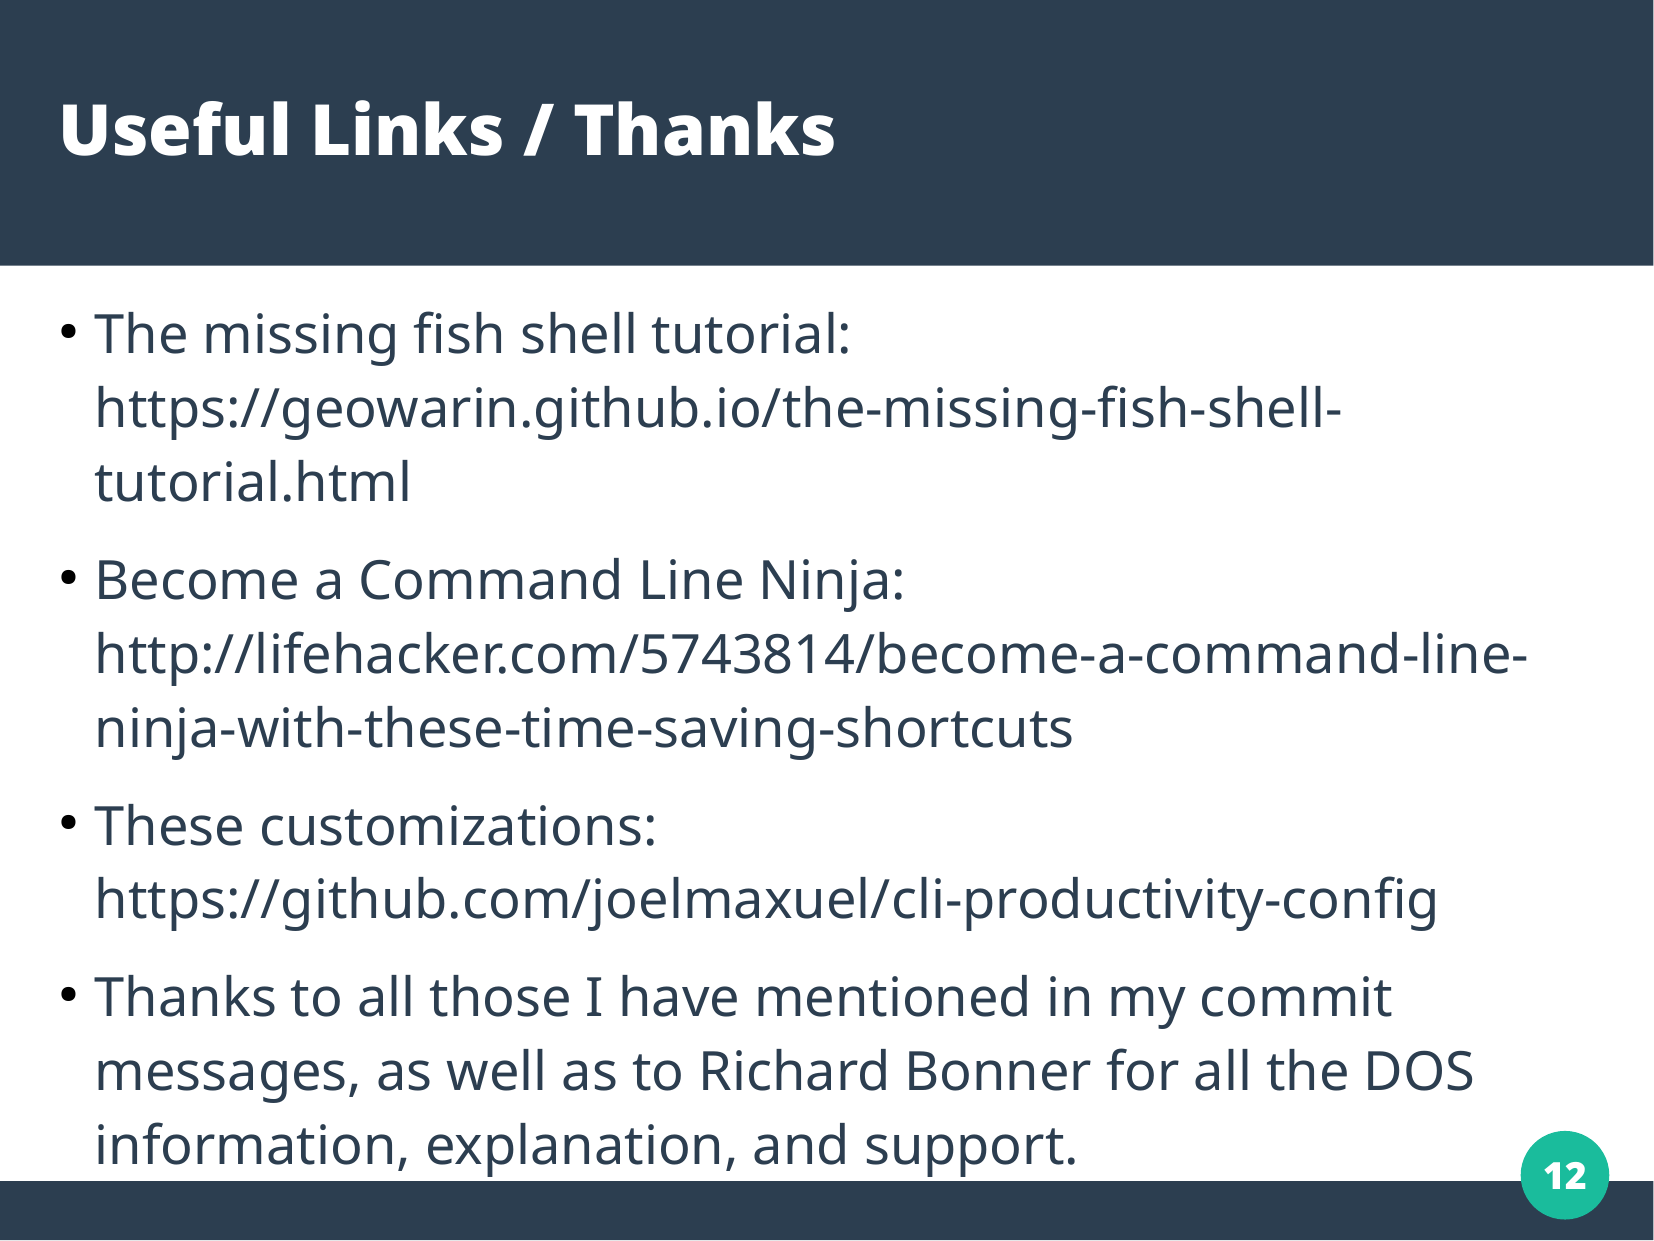

# Useful Links / Thanks
The missing fish shell tutorial:
https://geowarin.github.io/the-missing-fish-shell-tutorial.html
Become a Command Line Ninja:
http://lifehacker.com/5743814/become-a-command-line-ninja-with-these-time-saving-shortcuts
These customizations:
https://github.com/joelmaxuel/cli-productivity-config
Thanks to all those I have mentioned in my commit messages, as well as to Richard Bonner for all the DOS information, explanation, and support.
12